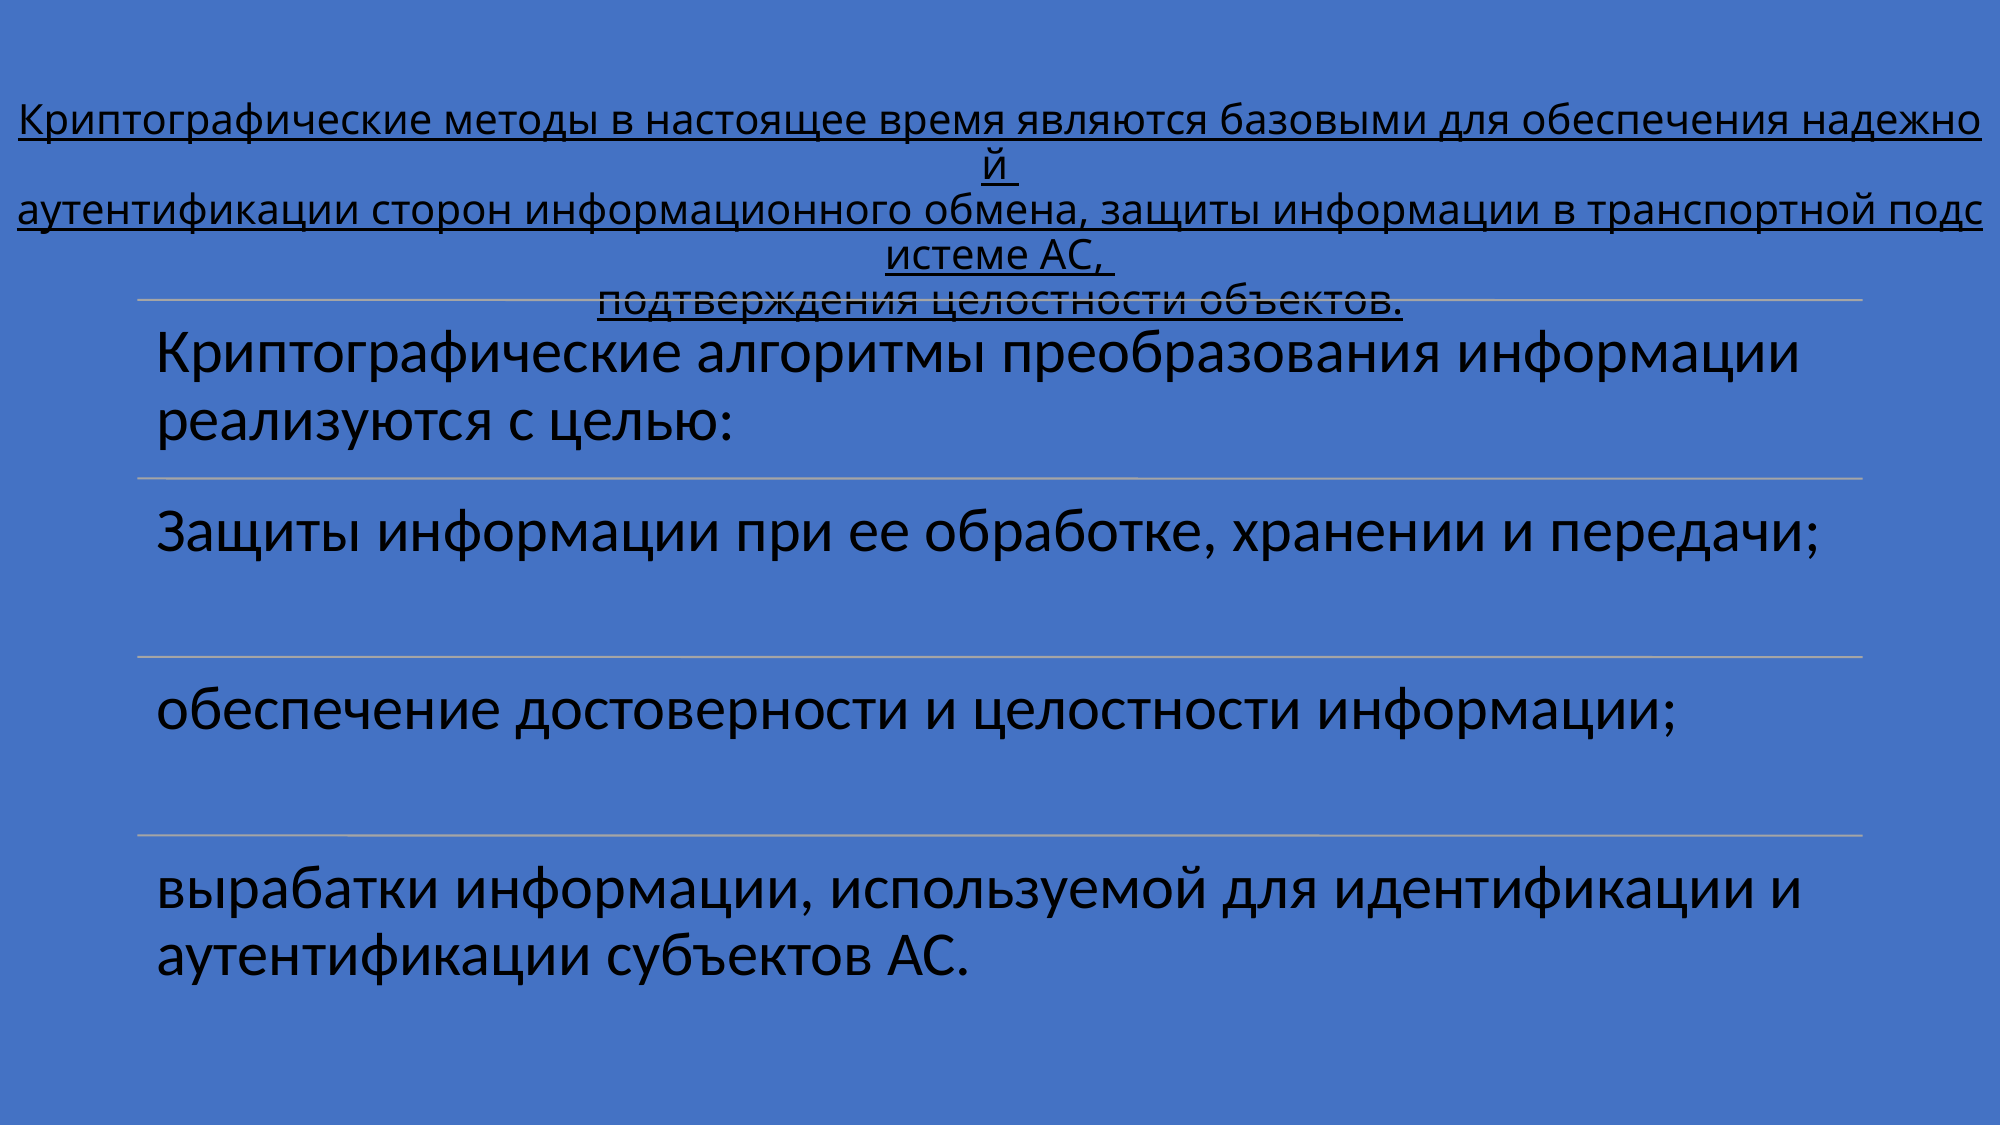

# Криптографические методы в настоящее время являются базовыми для обеспечения надежной  аутентификации сторон информационного обмена, защиты информации в транспортной подсистеме АС,  подтверждения целостности объектов.
Криптографические алгоритмы преобразования информации реализуются с целью:
Защиты информации при ее обработке, хранении и передачи;
обеспечение достоверности и целостности информации;
вырабатки информации, используемой для идентификации и аутентификации субъектов АС.